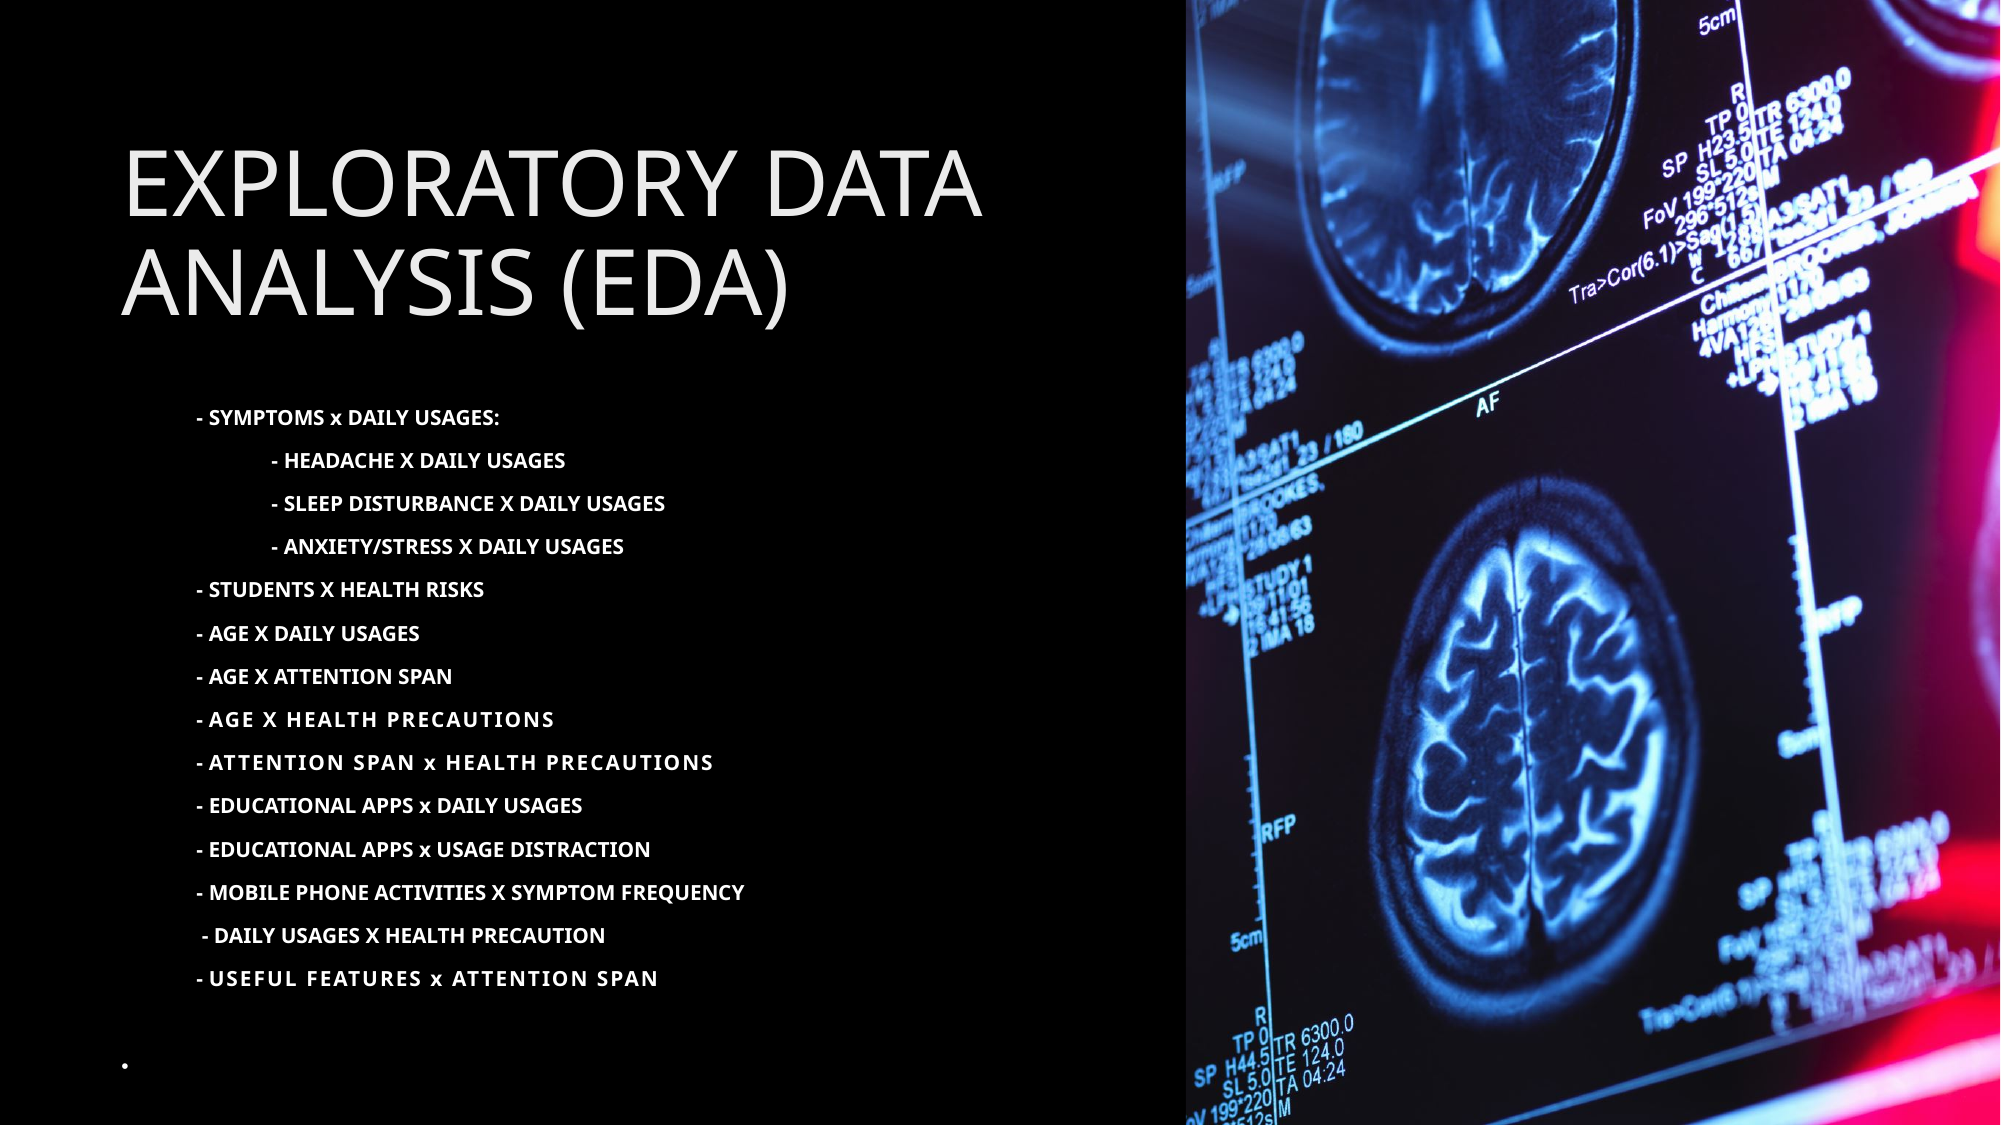

# EXPLORATORY DATA ANALYSIS (EDA)
	- SYMPTOMS x DAILY USAGES:
		- HEADACHE X DAILY USAGES
		- SLEEP DISTURBANCE X DAILY USAGES
		- ANXIETY/STRESS X DAILY USAGES
	- STUDENTS X HEALTH RISKS
	- AGE X DAILY USAGES
	- AGE X ATTENTION SPAN
	- AGE X HEALTH PRECAUTIONS
	- ATTENTION SPAN x HEALTH PRECAUTIONS
	- EDUCATIONAL APPS x DAILY USAGES
	- EDUCATIONAL APPS x USAGE DISTRACTION
	- MOBILE PHONE ACTIVITIES X SYMPTOM FREQUENCY
	 - DAILY USAGES X HEALTH PRECAUTION
	- USEFUL FEATURES x ATTENTION SPAN